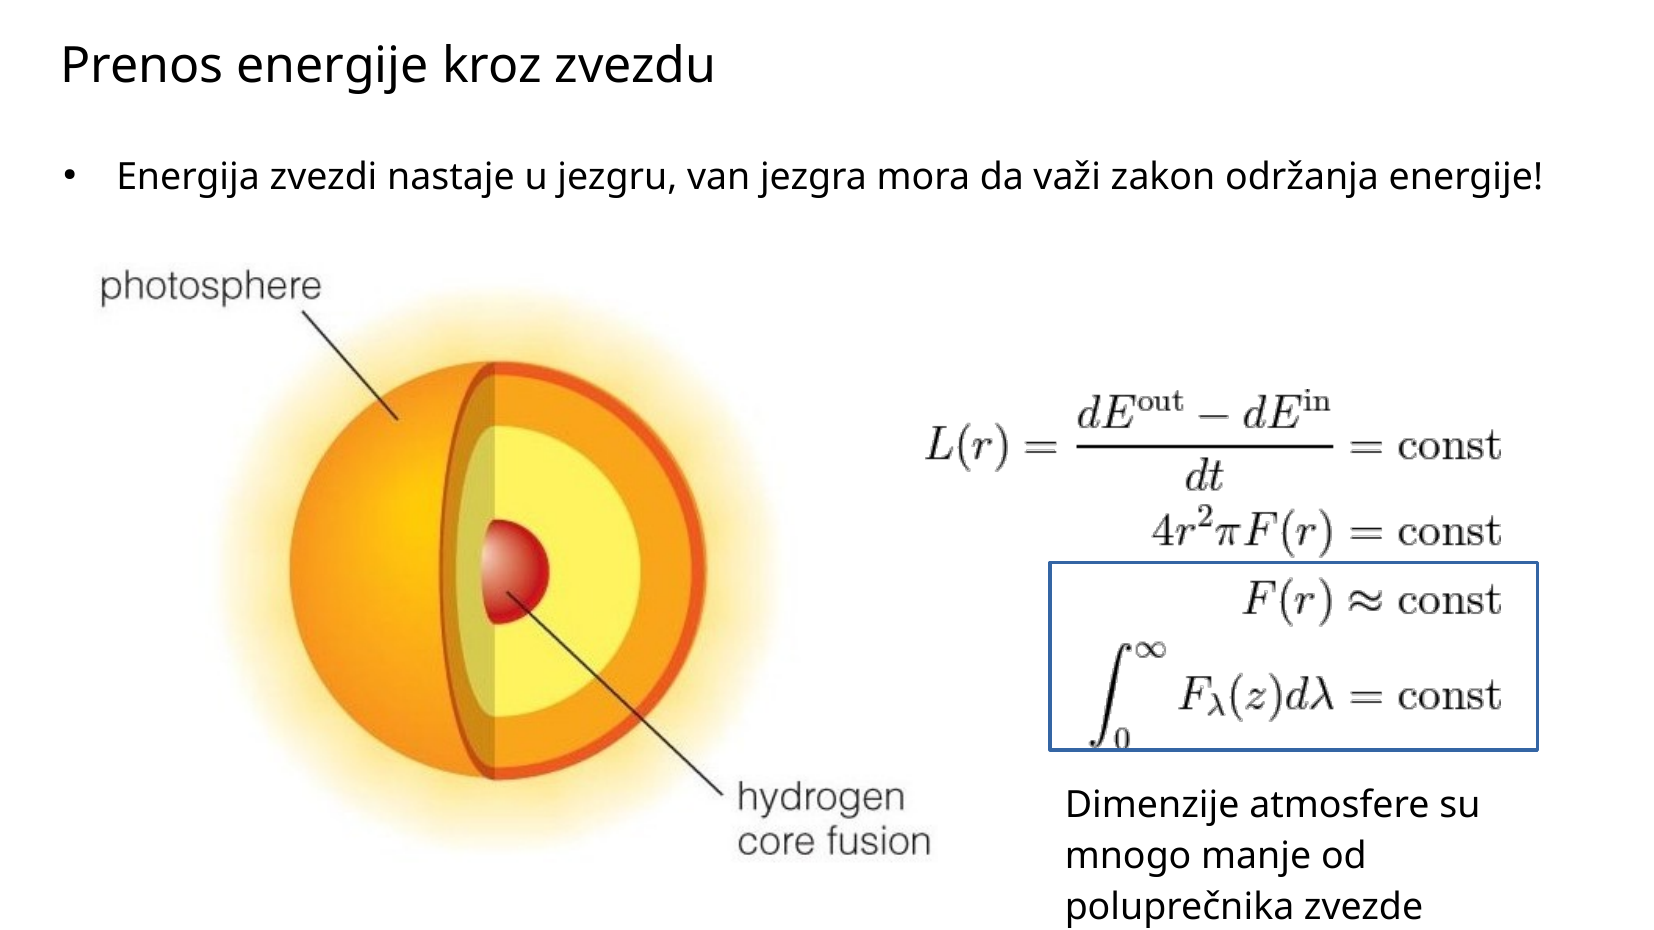

# Prenos energije kroz zvezdu
Energija zvezdi nastaje u jezgru, van jezgra mora da važi zakon održanja energije!
Dimenzije atmosfere su mnogo manje od poluprečnika zvezde